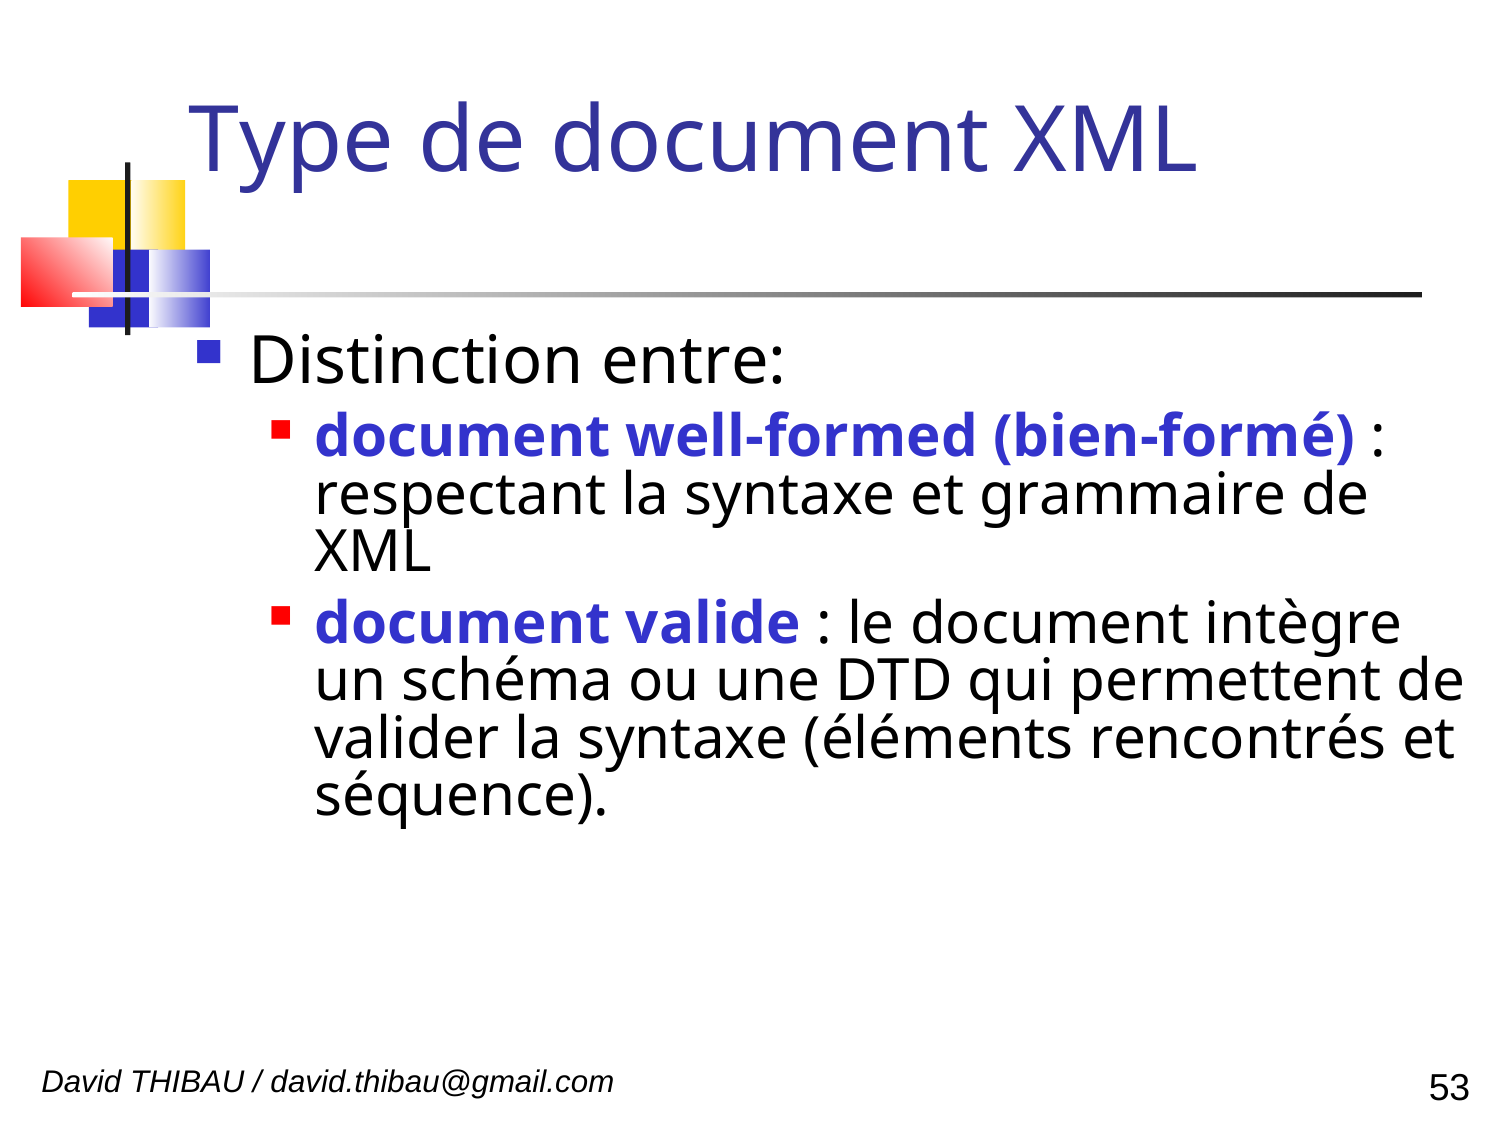

# Type de document XML
Distinction entre:
document well-formed (bien-formé) : respectant la syntaxe et grammaire de XML
document valide : le document intègre un schéma ou une DTD qui permettent de valider la syntaxe (éléments rencontrés et séquence).